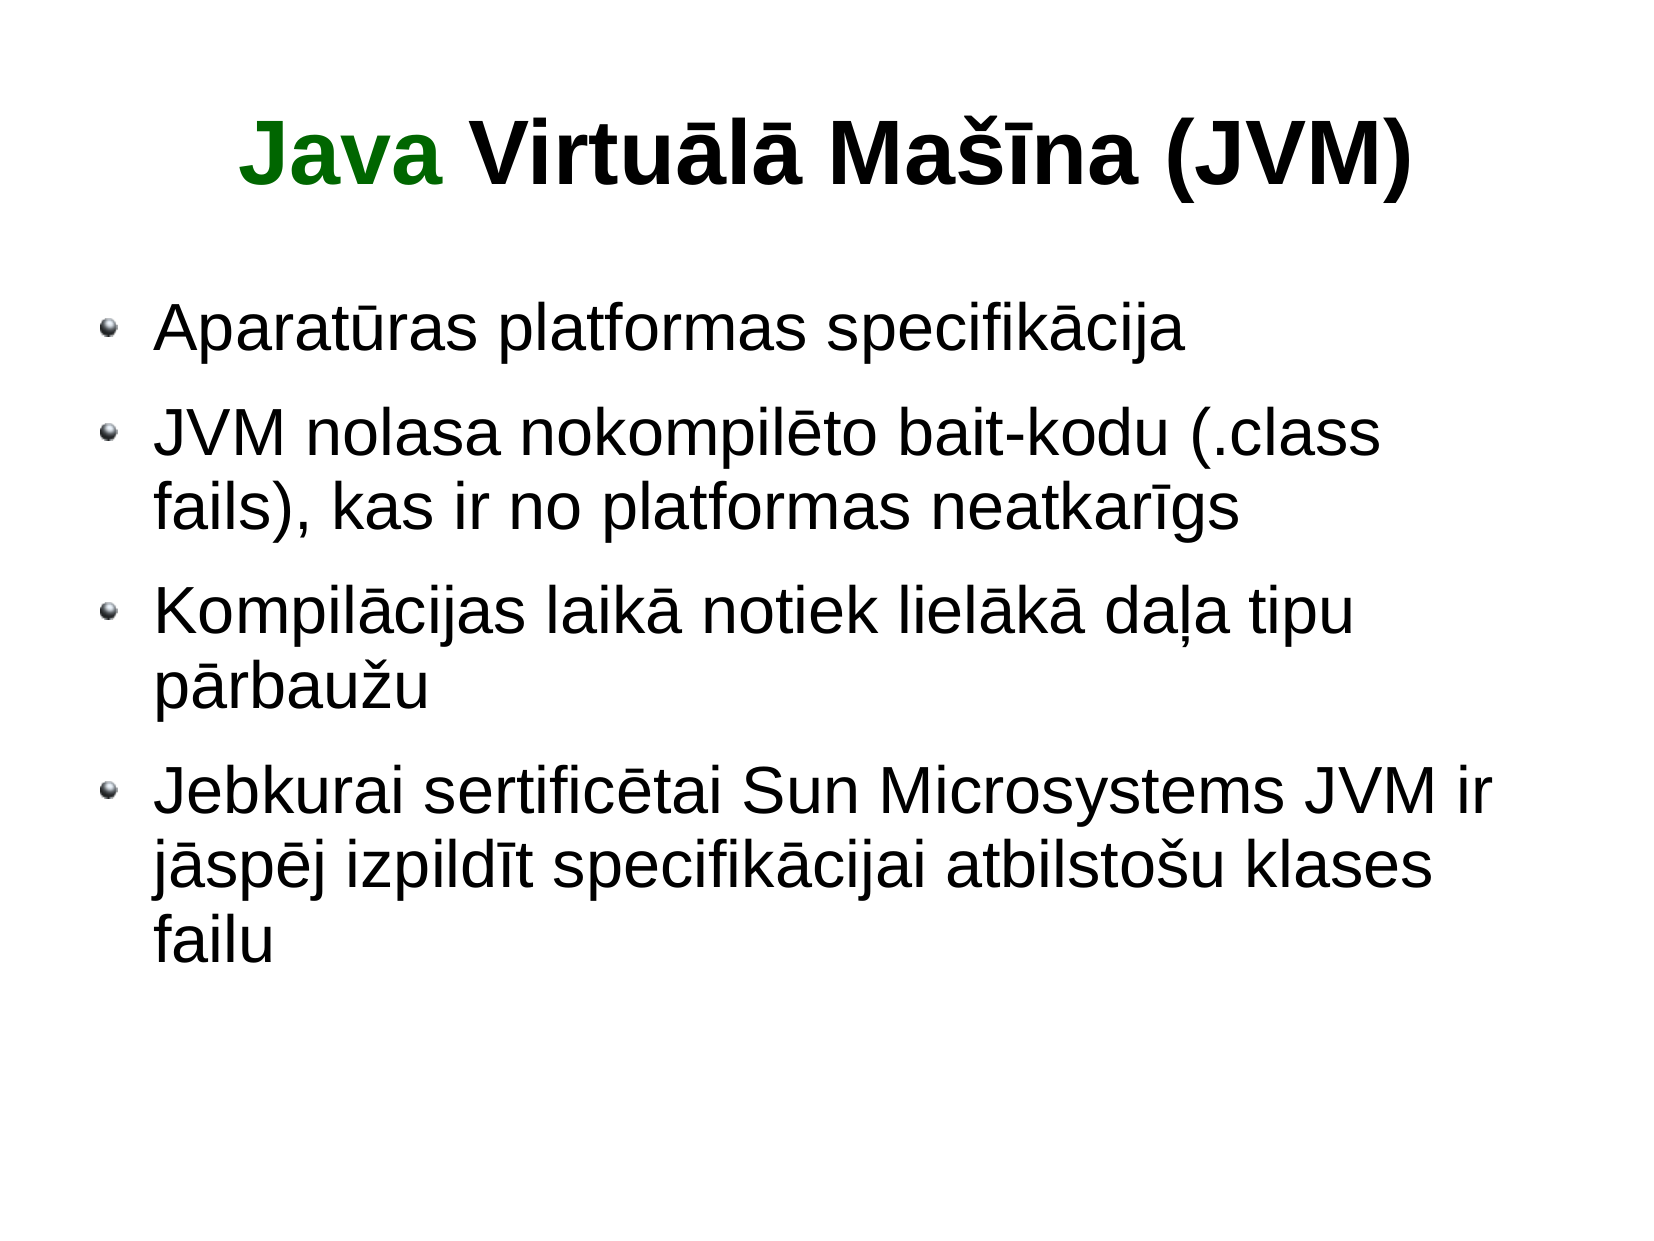

# Java Virtuālā Mašīna (JVM)
Aparatūras platformas specifikācija
JVM nolasa nokompilēto bait-kodu (.class fails), kas ir no platformas neatkarīgs
Kompilācijas laikā notiek lielākā daļa tipu pārbaužu
Jebkurai sertificētai Sun Microsystems JVM ir jāspēj izpildīt specifikācijai atbilstošu klases failu